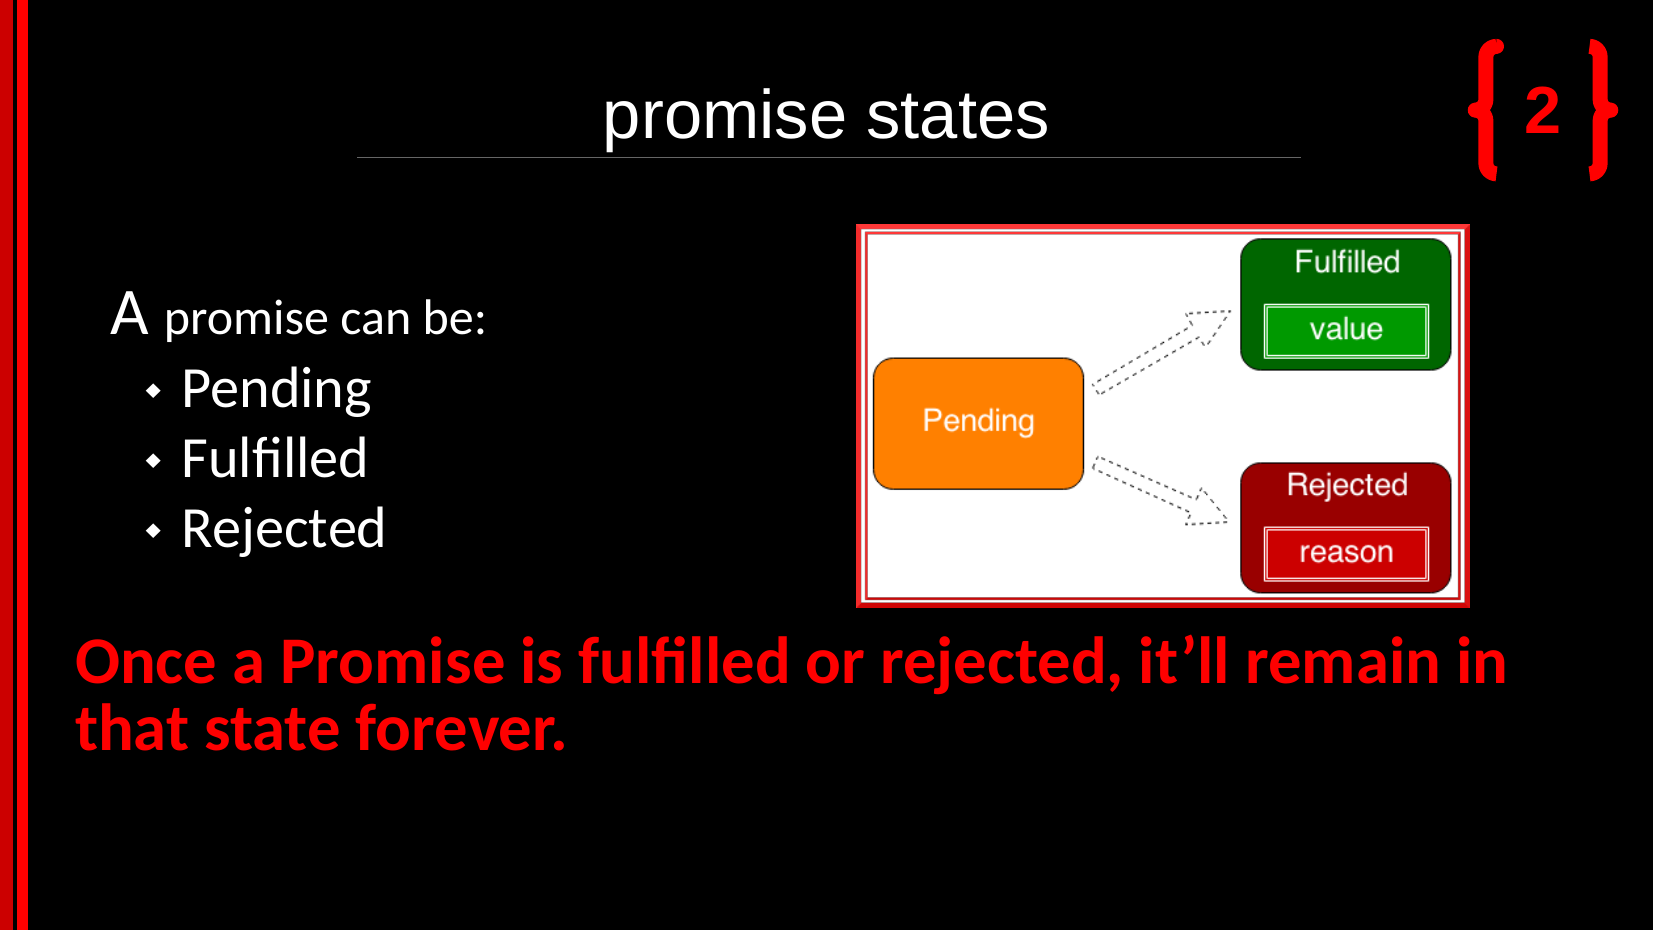

promise states
2
# A promise can be:
Pending
Fulfilled
Rejected
Once a Promise is fulfilled or rejected, it’ll remain in that state forever.